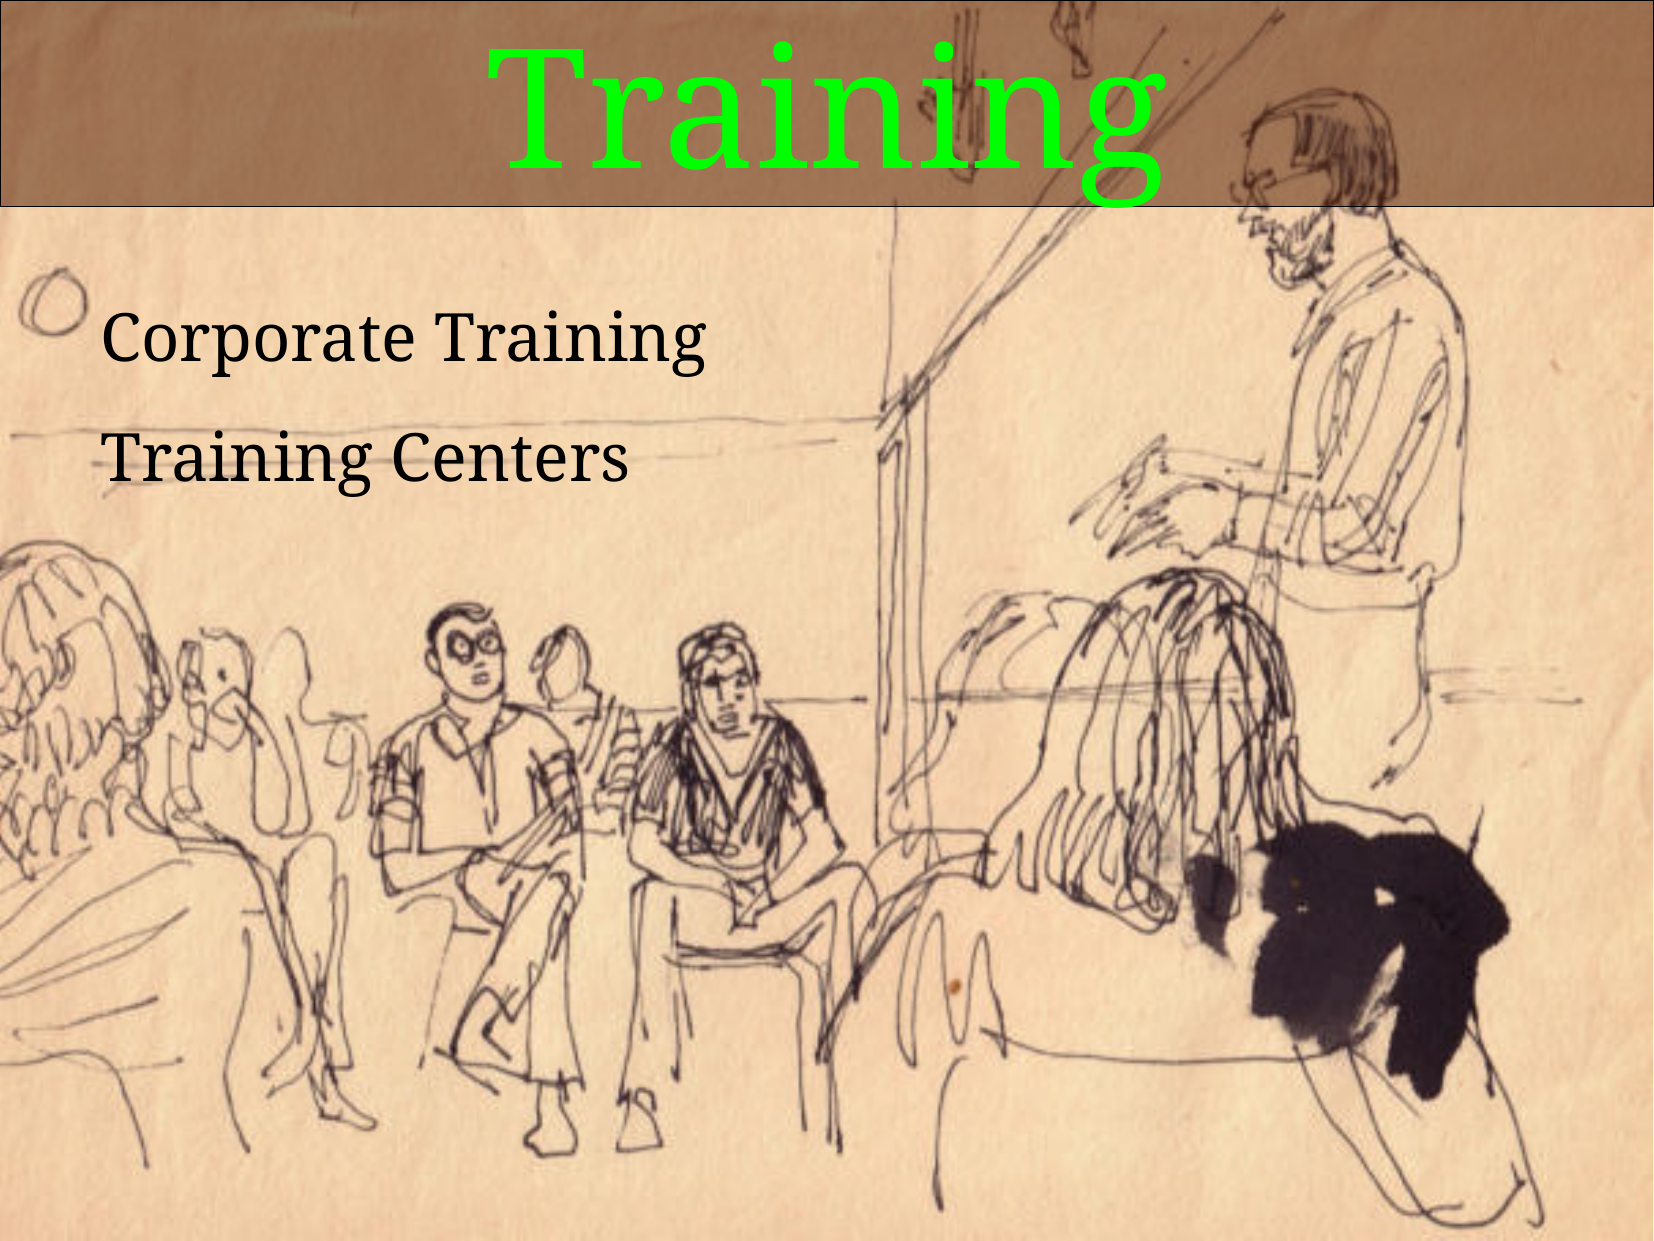

Training
#
Corporate Training
Training Centers
17